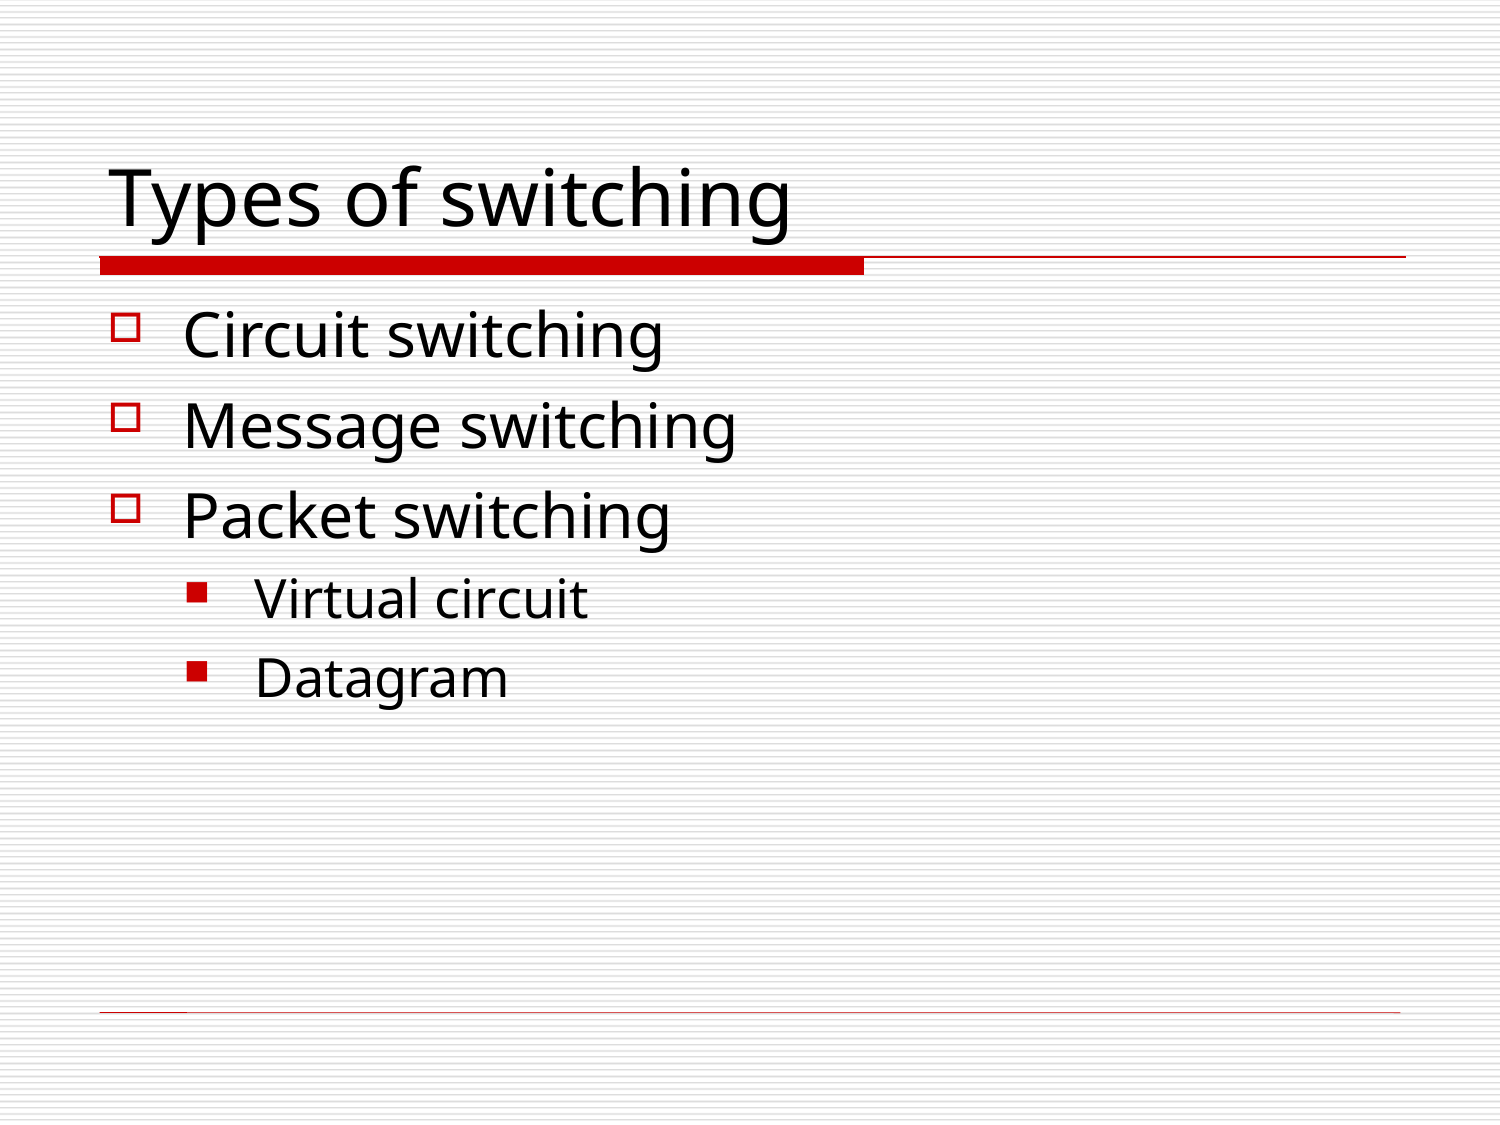

# Types of switching
Circuit switching
Message switching
Packet switching
Virtual circuit
Datagram